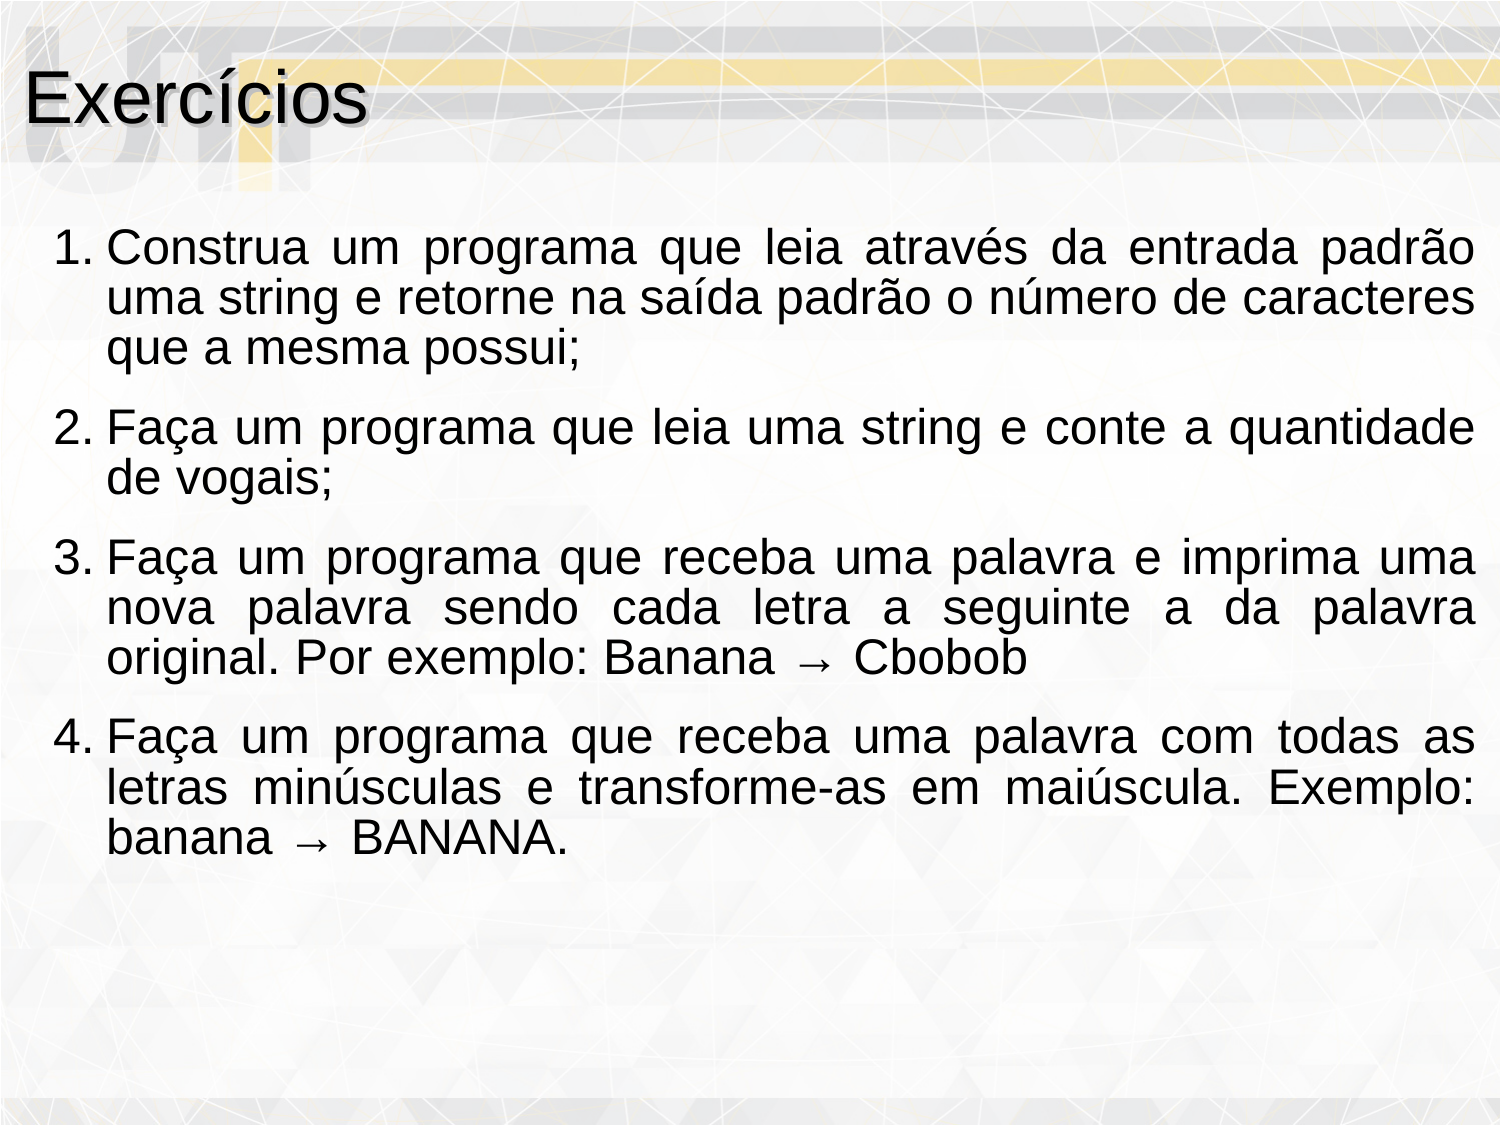

# Exercícios
Construa um programa que leia através da entrada padrão uma string e retorne na saída padrão o número de caracteres que a mesma possui;
Faça um programa que leia uma string e conte a quantidade de vogais;
Faça um programa que receba uma palavra e imprima uma nova palavra sendo cada letra a seguinte a da palavra original. Por exemplo: Banana → Cbobob
Faça um programa que receba uma palavra com todas as letras minúsculas e transforme-as em maiúscula. Exemplo: banana → BANANA.